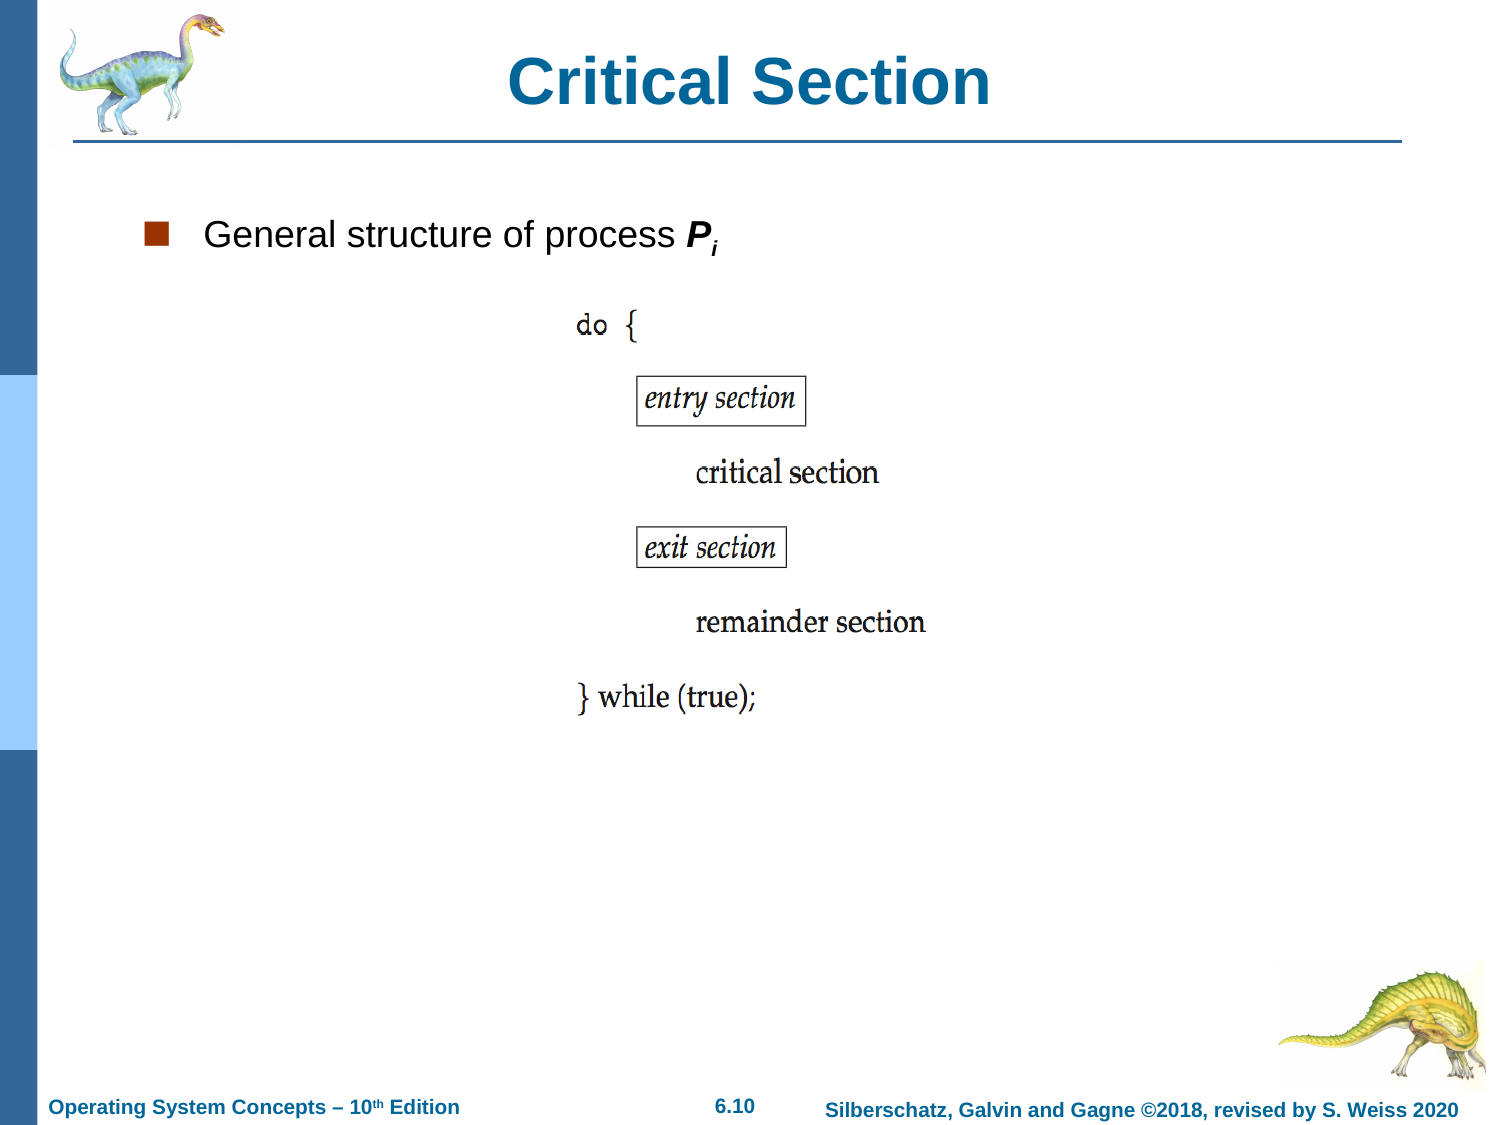

# Critical Section
General structure of process Pi